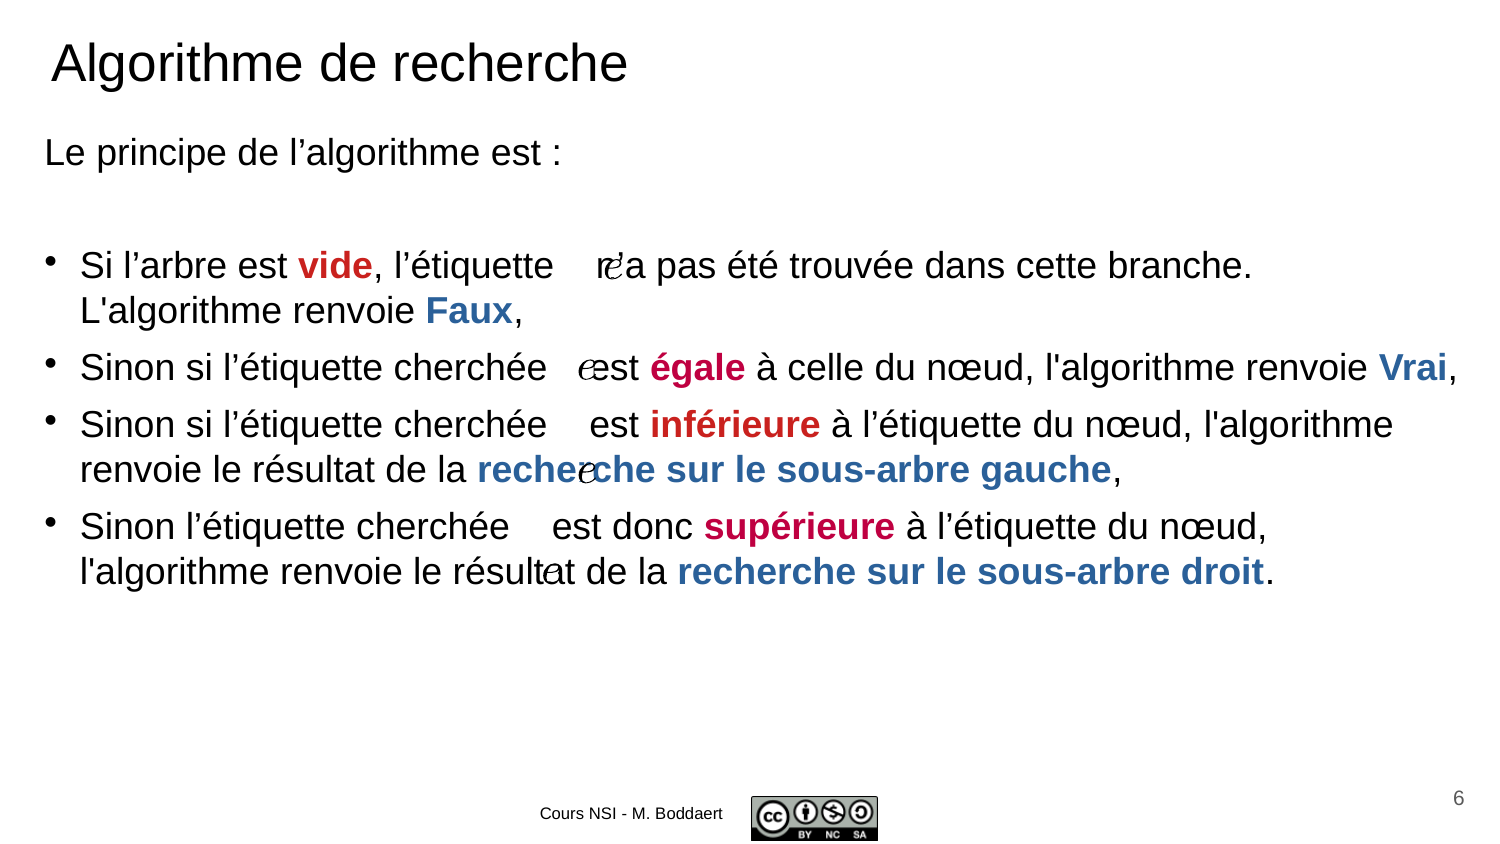

# Algorithme de recherche
Le principe de l’algorithme est :
Si l’arbre est vide, l’étiquette n’a pas été trouvée dans cette branche. L'algorithme renvoie Faux,
Sinon si l’étiquette cherchée est égale à celle du nœud, l'algorithme renvoie Vrai,
Sinon si l’étiquette cherchée est inférieure à l’étiquette du nœud, l'algorithme renvoie le résultat de la recherche sur le sous-arbre gauche,
Sinon l’étiquette cherchée est donc supérieure à l’étiquette du nœud, l'algorithme renvoie le résultat de la recherche sur le sous-arbre droit.